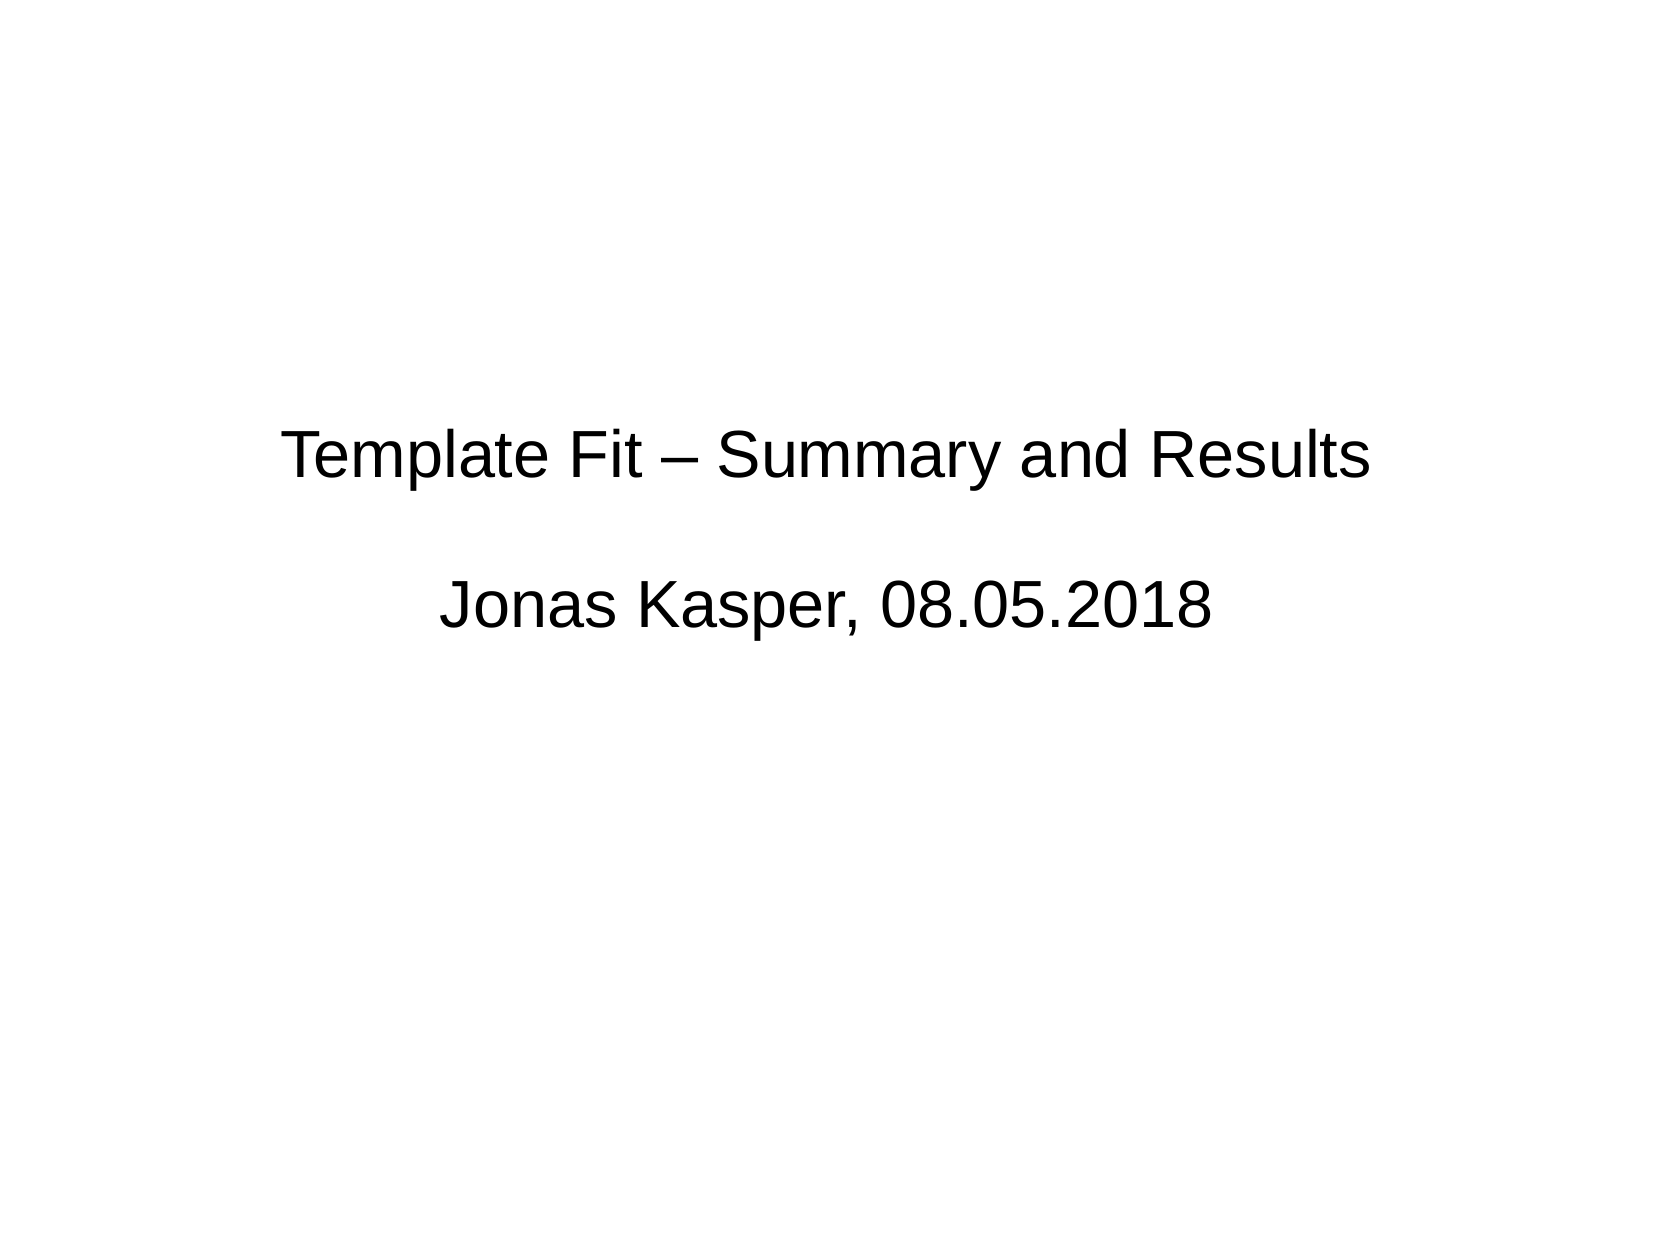

# Template Fit – Summary and Results
Jonas Kasper, 08.05.2018